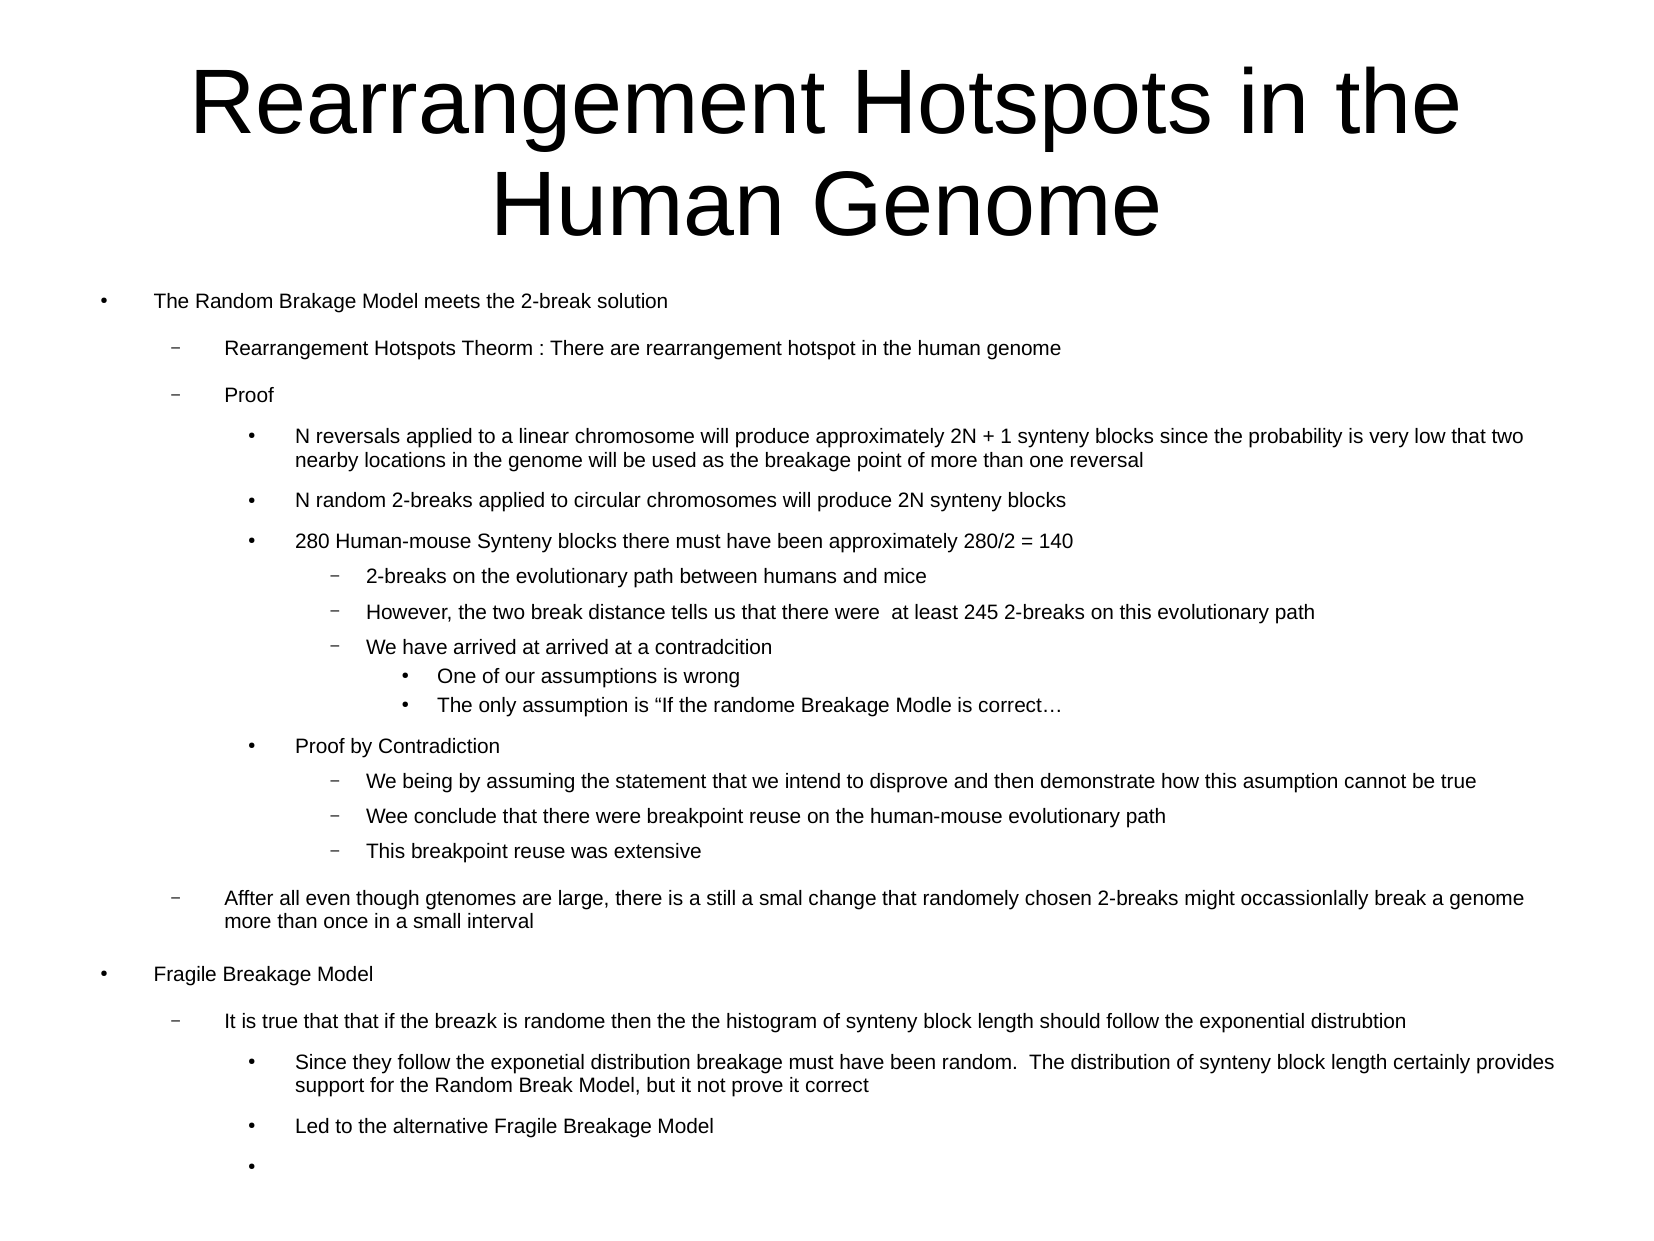

# Rearrangement Hotspots in the Human Genome
The Random Brakage Model meets the 2-break solution
Rearrangement Hotspots Theorm : There are rearrangement hotspot in the human genome
Proof
N reversals applied to a linear chromosome will produce approximately 2N + 1 synteny blocks since the probability is very low that two nearby locations in the genome will be used as the breakage point of more than one reversal
N random 2-breaks applied to circular chromosomes will produce 2N synteny blocks
280 Human-mouse Synteny blocks there must have been approximately 280/2 = 140
2-breaks on the evolutionary path between humans and mice
However, the two break distance tells us that there were at least 245 2-breaks on this evolutionary path
We have arrived at arrived at a contradcition
One of our assumptions is wrong
The only assumption is “If the randome Breakage Modle is correct…
Proof by Contradiction
We being by assuming the statement that we intend to disprove and then demonstrate how this asumption cannot be true
Wee conclude that there were breakpoint reuse on the human-mouse evolutionary path
This breakpoint reuse was extensive
Affter all even though gtenomes are large, there is a still a smal change that randomely chosen 2-breaks might occassionlally break a genome more than once in a small interval
Fragile Breakage Model
It is true that that if the breazk is randome then the the histogram of synteny block length should follow the exponential distrubtion
Since they follow the exponetial distribution breakage must have been random. The distribution of synteny block length certainly provides support for the Random Break Model, but it not prove it correct
Led to the alternative Fragile Breakage Model